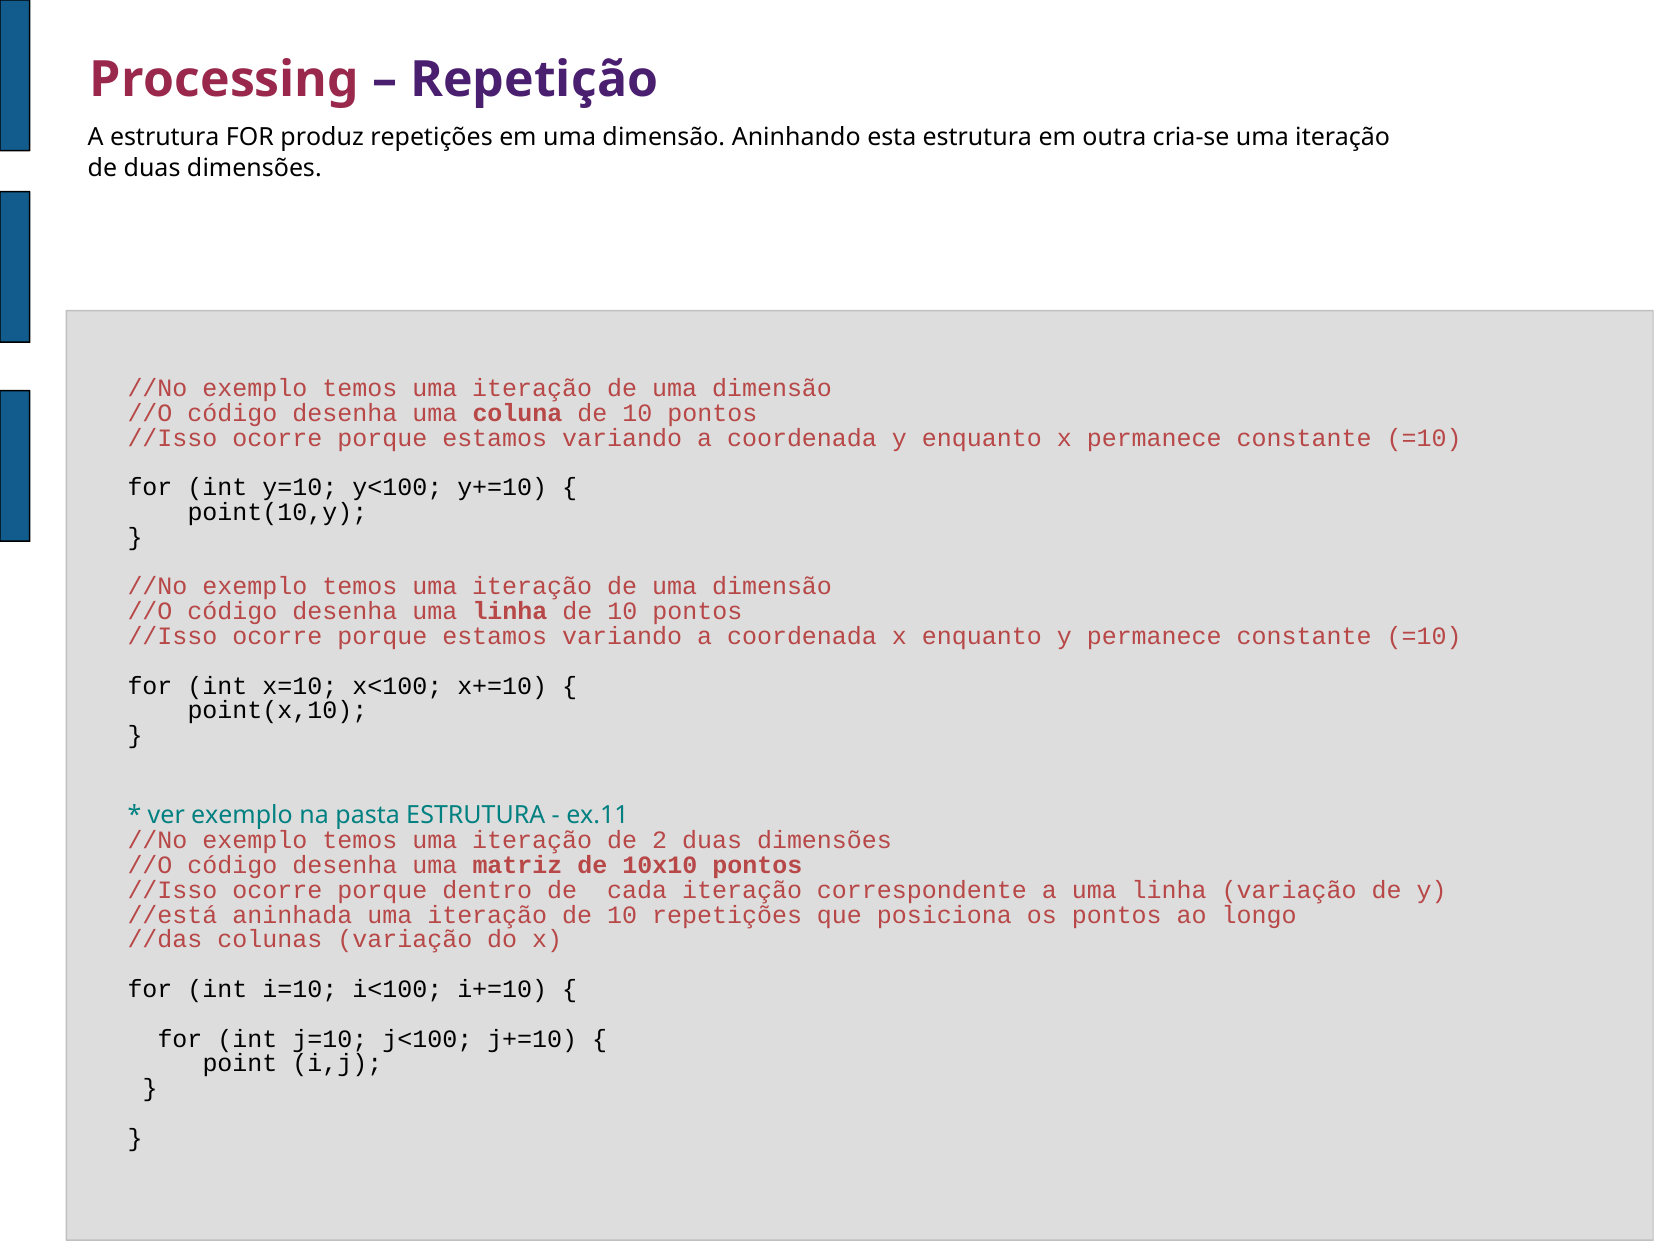

Processing – Repetição
A estrutura FOR produz repetições em uma dimensão. Aninhando esta estrutura em outra cria-se uma iteração
de duas dimensões.
//No exemplo temos uma iteração de uma dimensão
//O código desenha uma coluna de 10 pontos
//Isso ocorre porque estamos variando a coordenada y enquanto x permanece constante (=10)
for (int y=10; y<100; y+=10) {
 point(10,y);
}
//No exemplo temos uma iteração de uma dimensão
//O código desenha uma linha de 10 pontos
//Isso ocorre porque estamos variando a coordenada x enquanto y permanece constante (=10)
for (int x=10; x<100; x+=10) {
 point(x,10);
}
* ver exemplo na pasta ESTRUTURA - ex.11
//No exemplo temos uma iteração de 2 duas dimensões
//O código desenha uma matriz de 10x10 pontos
//Isso ocorre porque dentro de cada iteração correspondente a uma linha (variação de y)
//está aninhada uma iteração de 10 repetições que posiciona os pontos ao longo
//das colunas (variação do x)
for (int i=10; i<100; i+=10) {
 for (int j=10; j<100; j+=10) {
 point (i,j);
 }
}